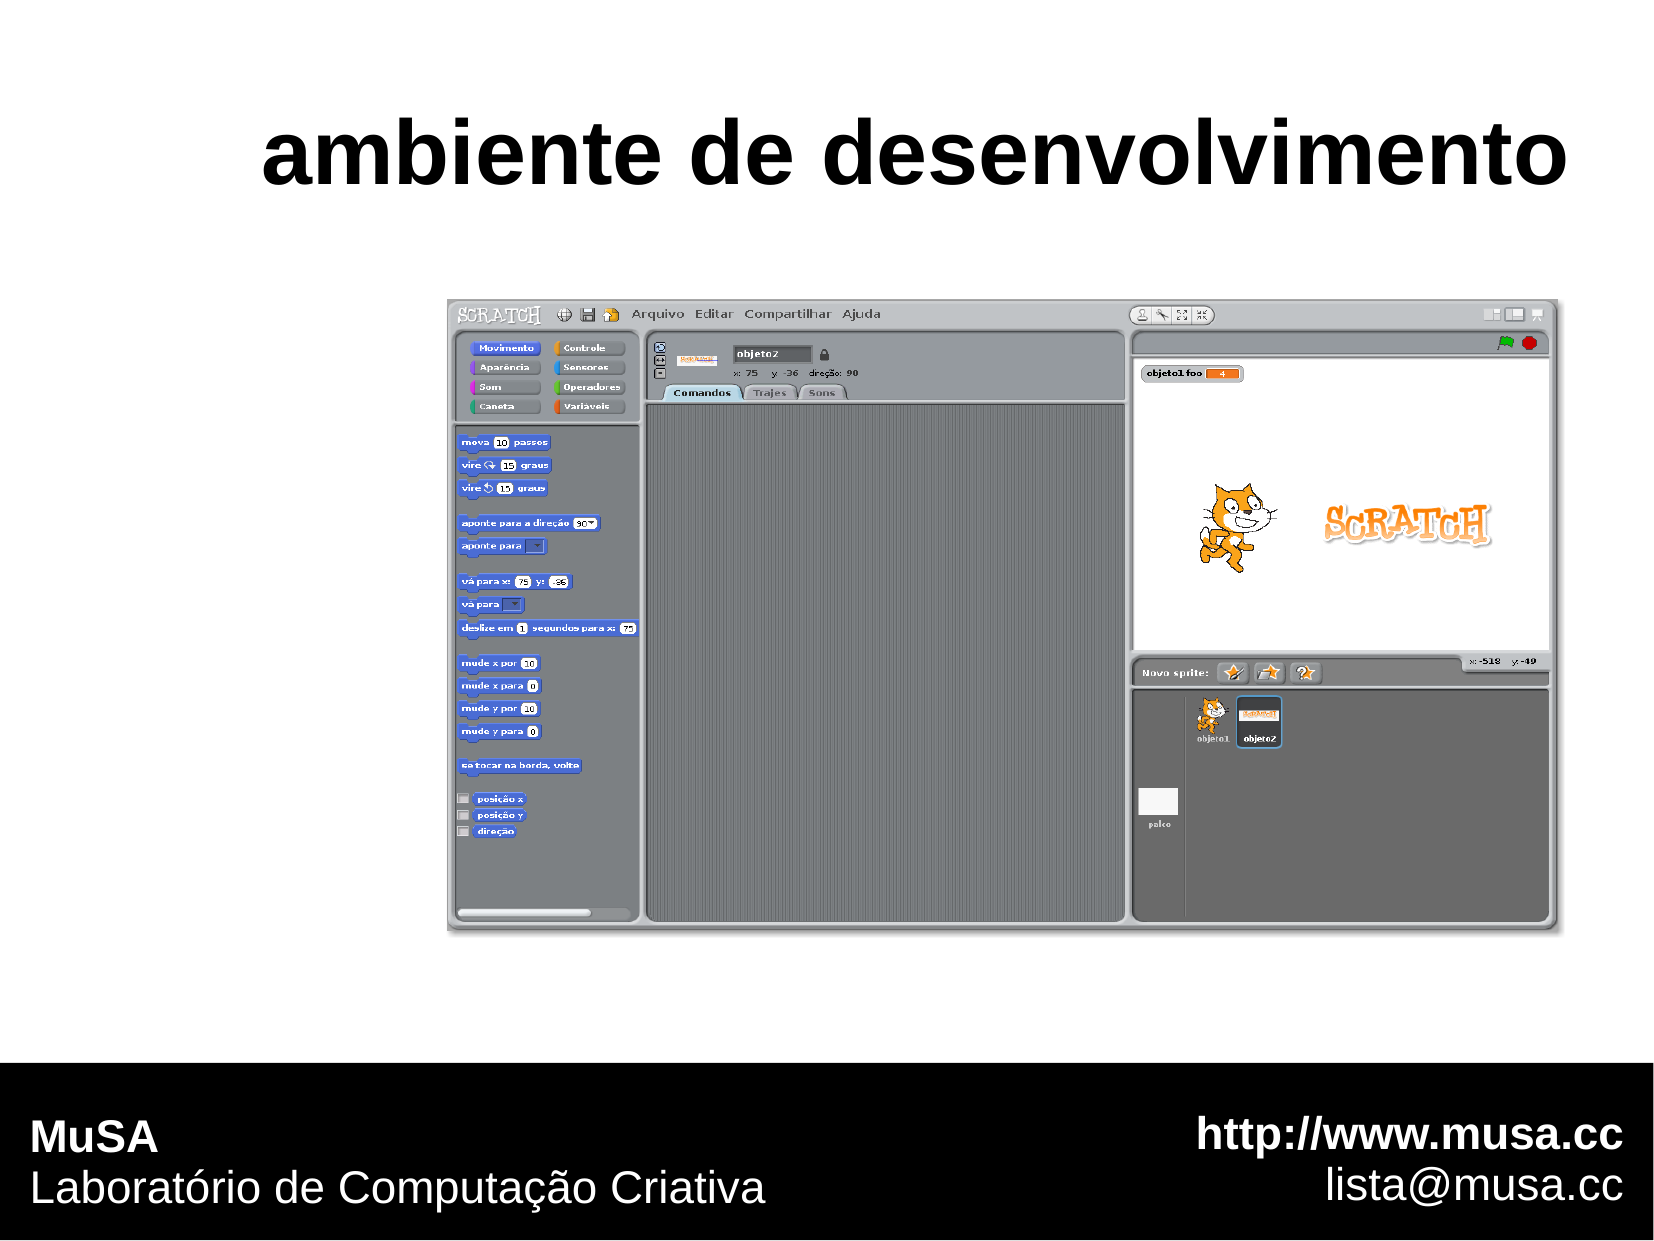

# ambiente de desenvolvimento
http://www.musa.cc
lista@musa.cc
MuSA
Laboratório de Computação Criativa